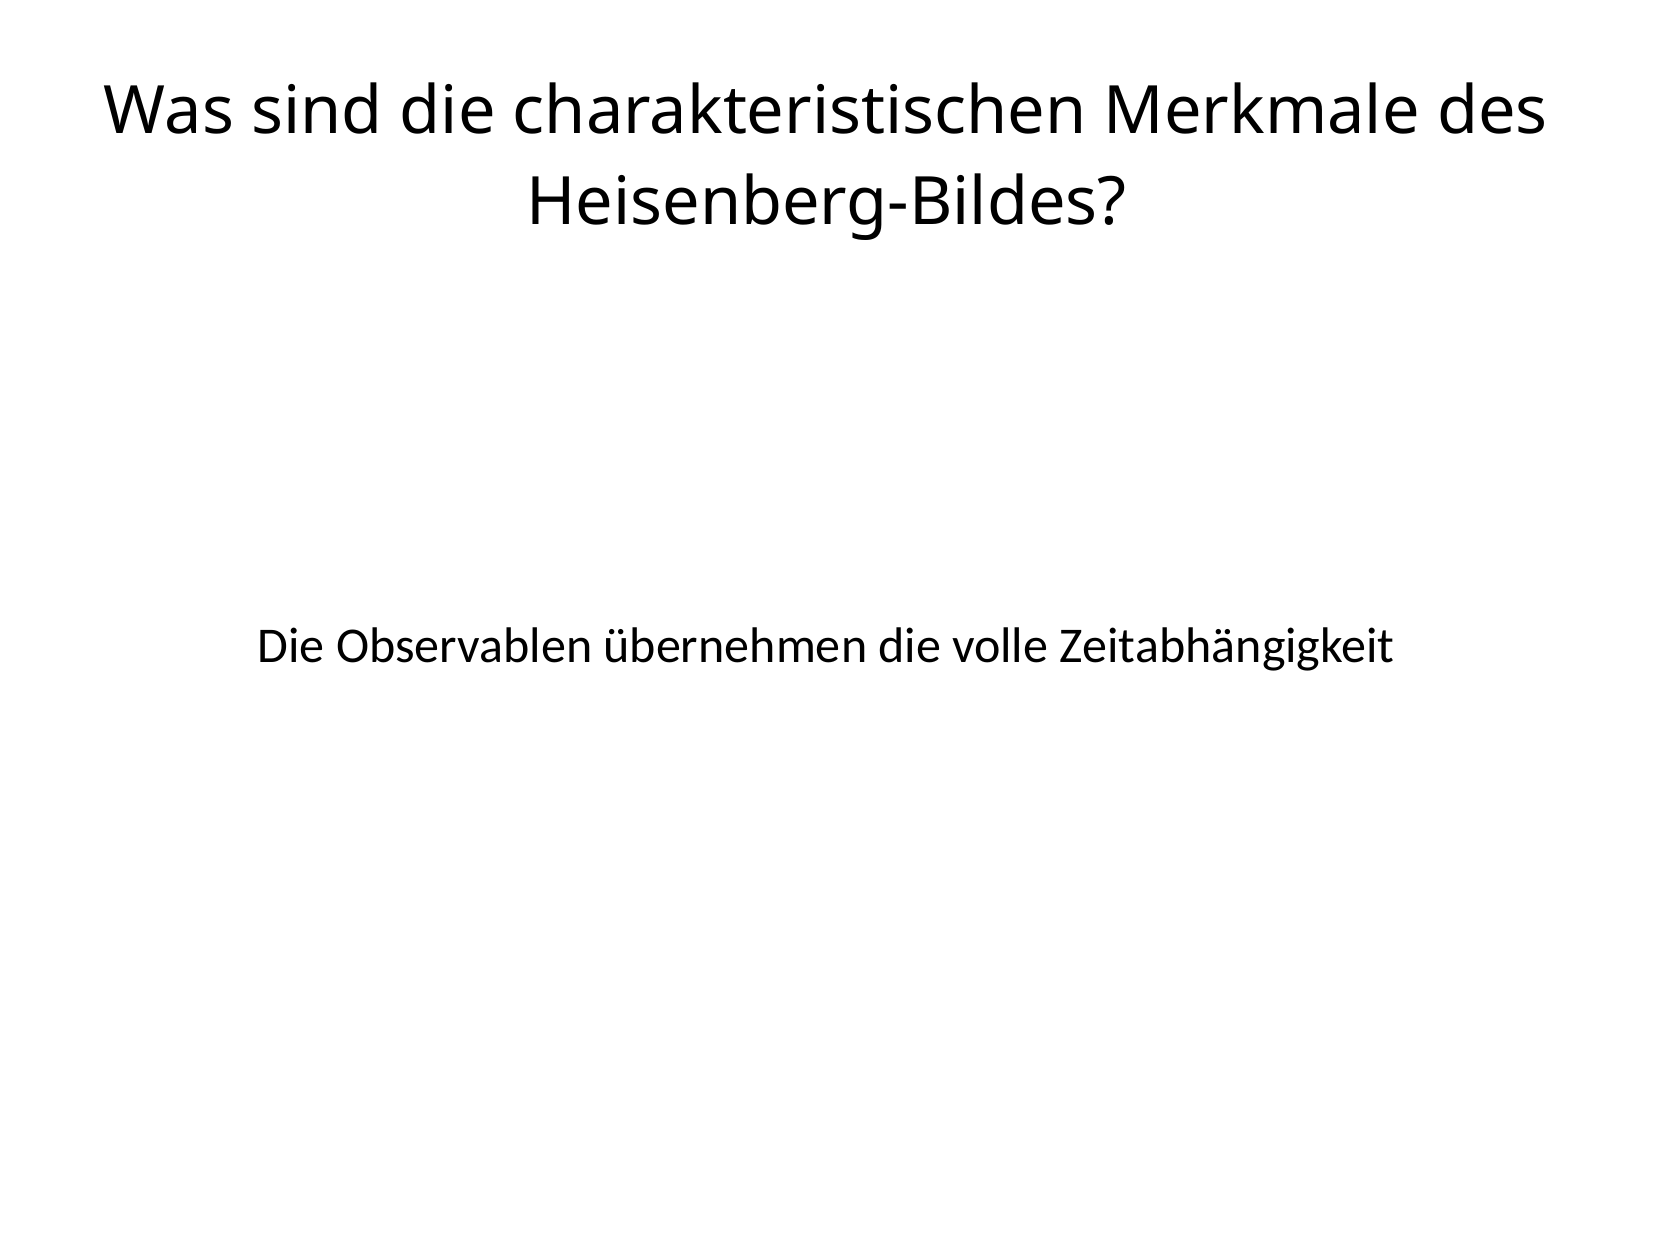

# Was sind die charakteristischen Merkmale des Heisenberg-Bildes?
Die Observablen übernehmen die volle Zeitabhängigkeit